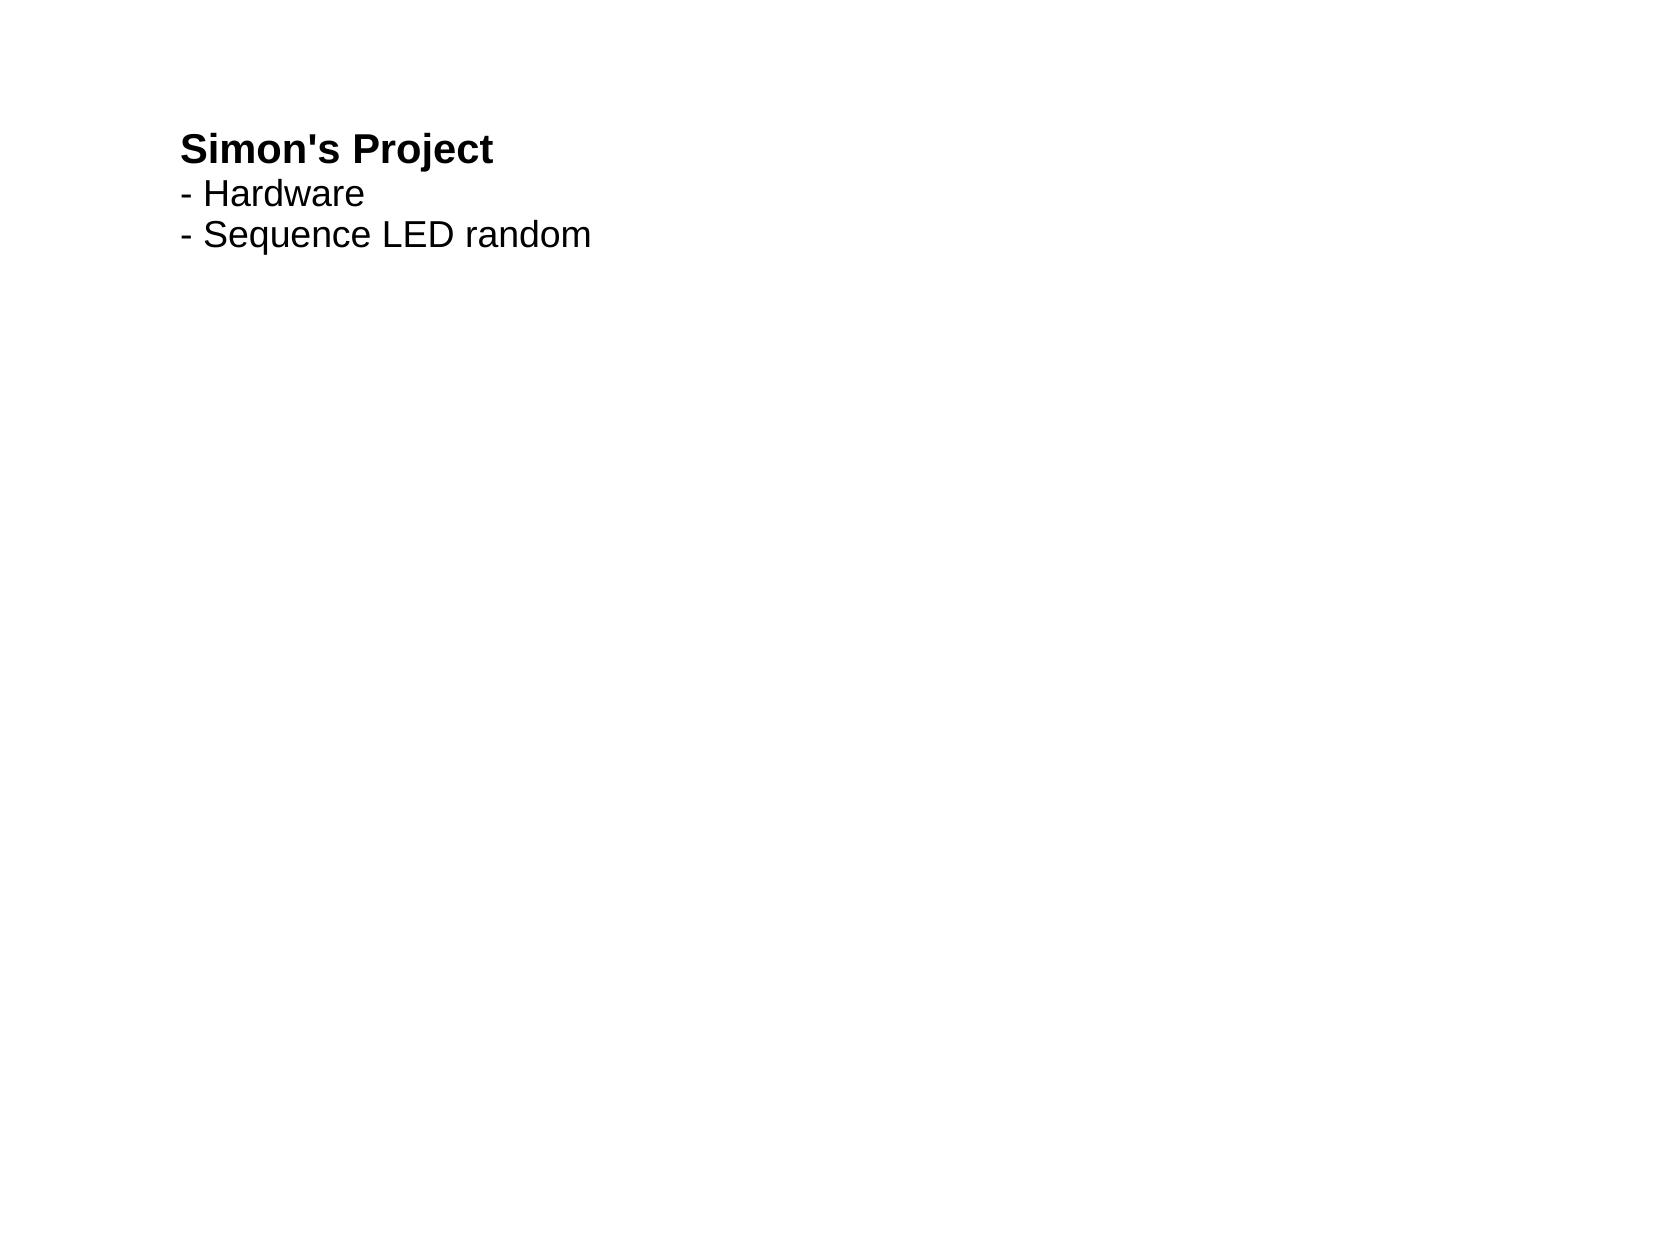

Simon's Project
- Hardware
- Sequence LED random